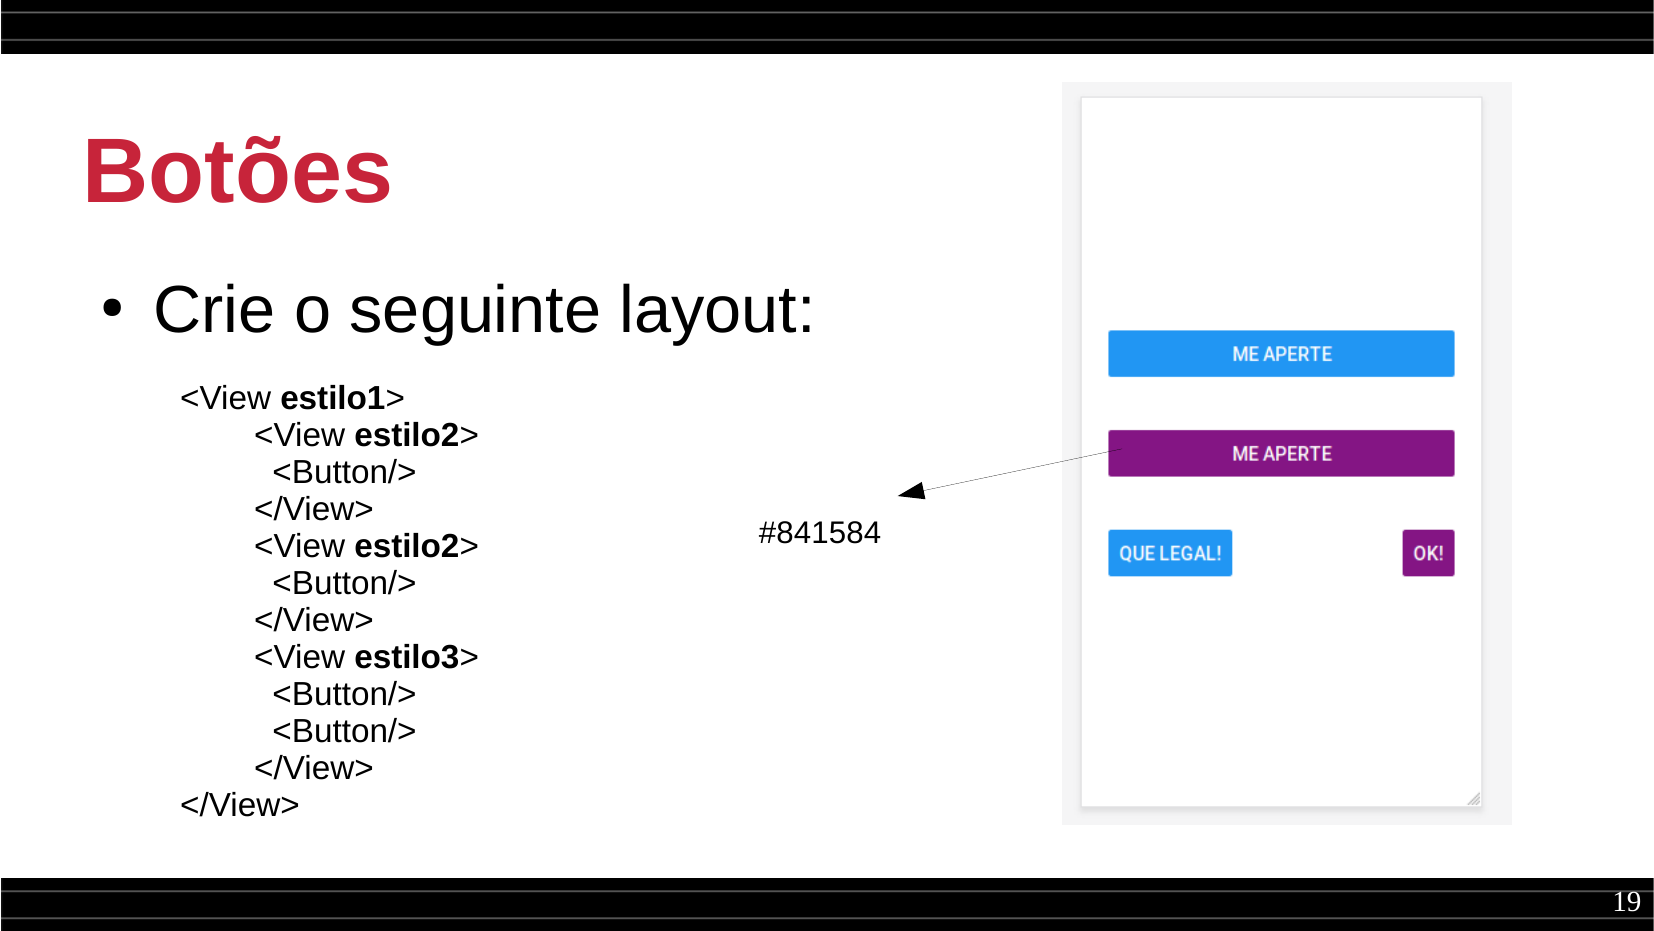

# Botões
Crie o seguinte layout:
<View estilo1>
 <View estilo2>
 <Button/>
 </View>
 <View estilo2>
 <Button/>
 </View>
 <View estilo3>
 <Button/>
 <Button/>
 </View>
</View>
#841584